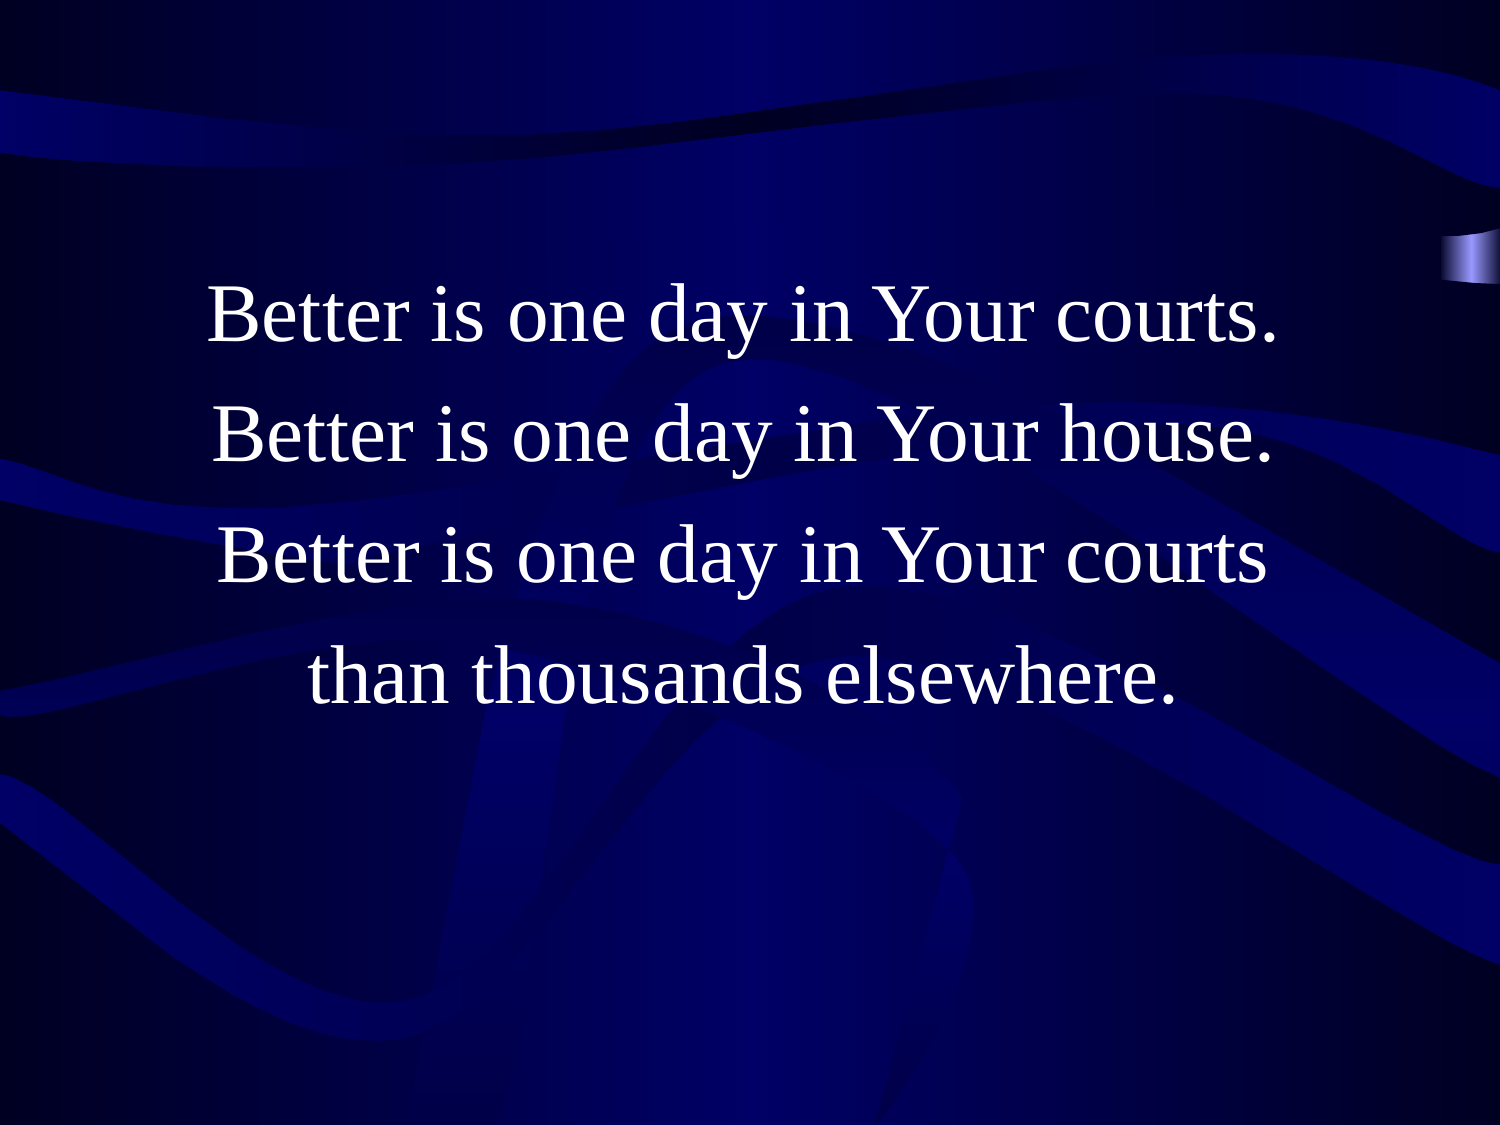

# Better is one day in Your courts.
Better is one day in Your house.
Better is one day in Your courts
than thousands elsewhere.